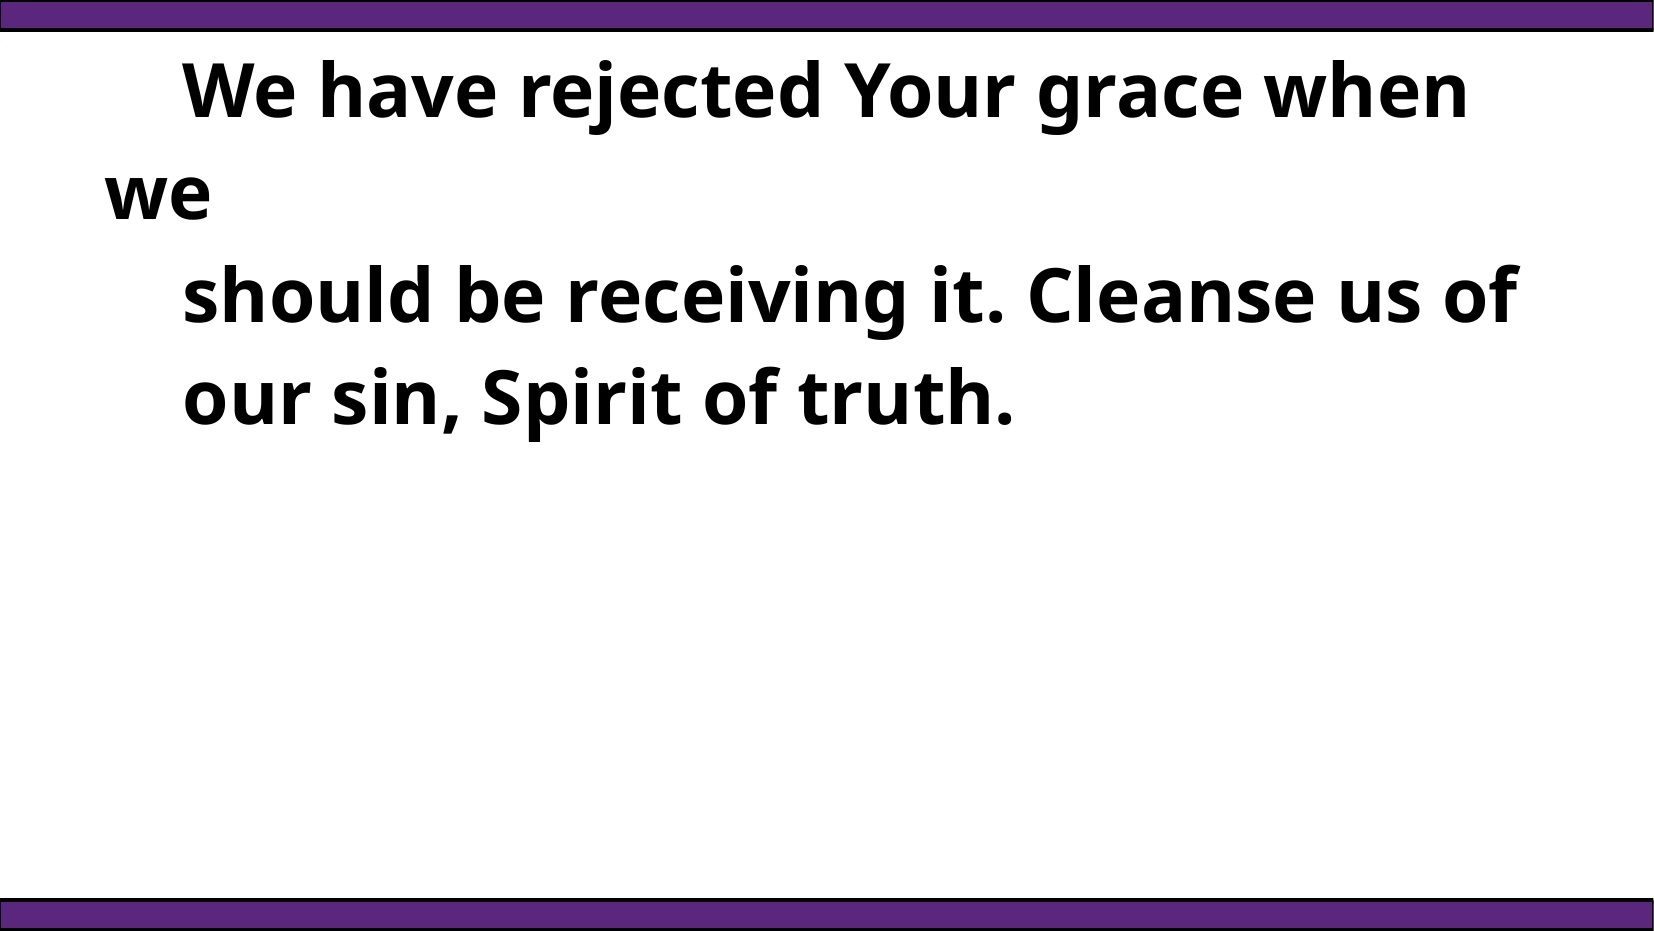

We have rejected Your grace when we
 should be receiving it. Cleanse us of
 our sin, Spirit of truth.